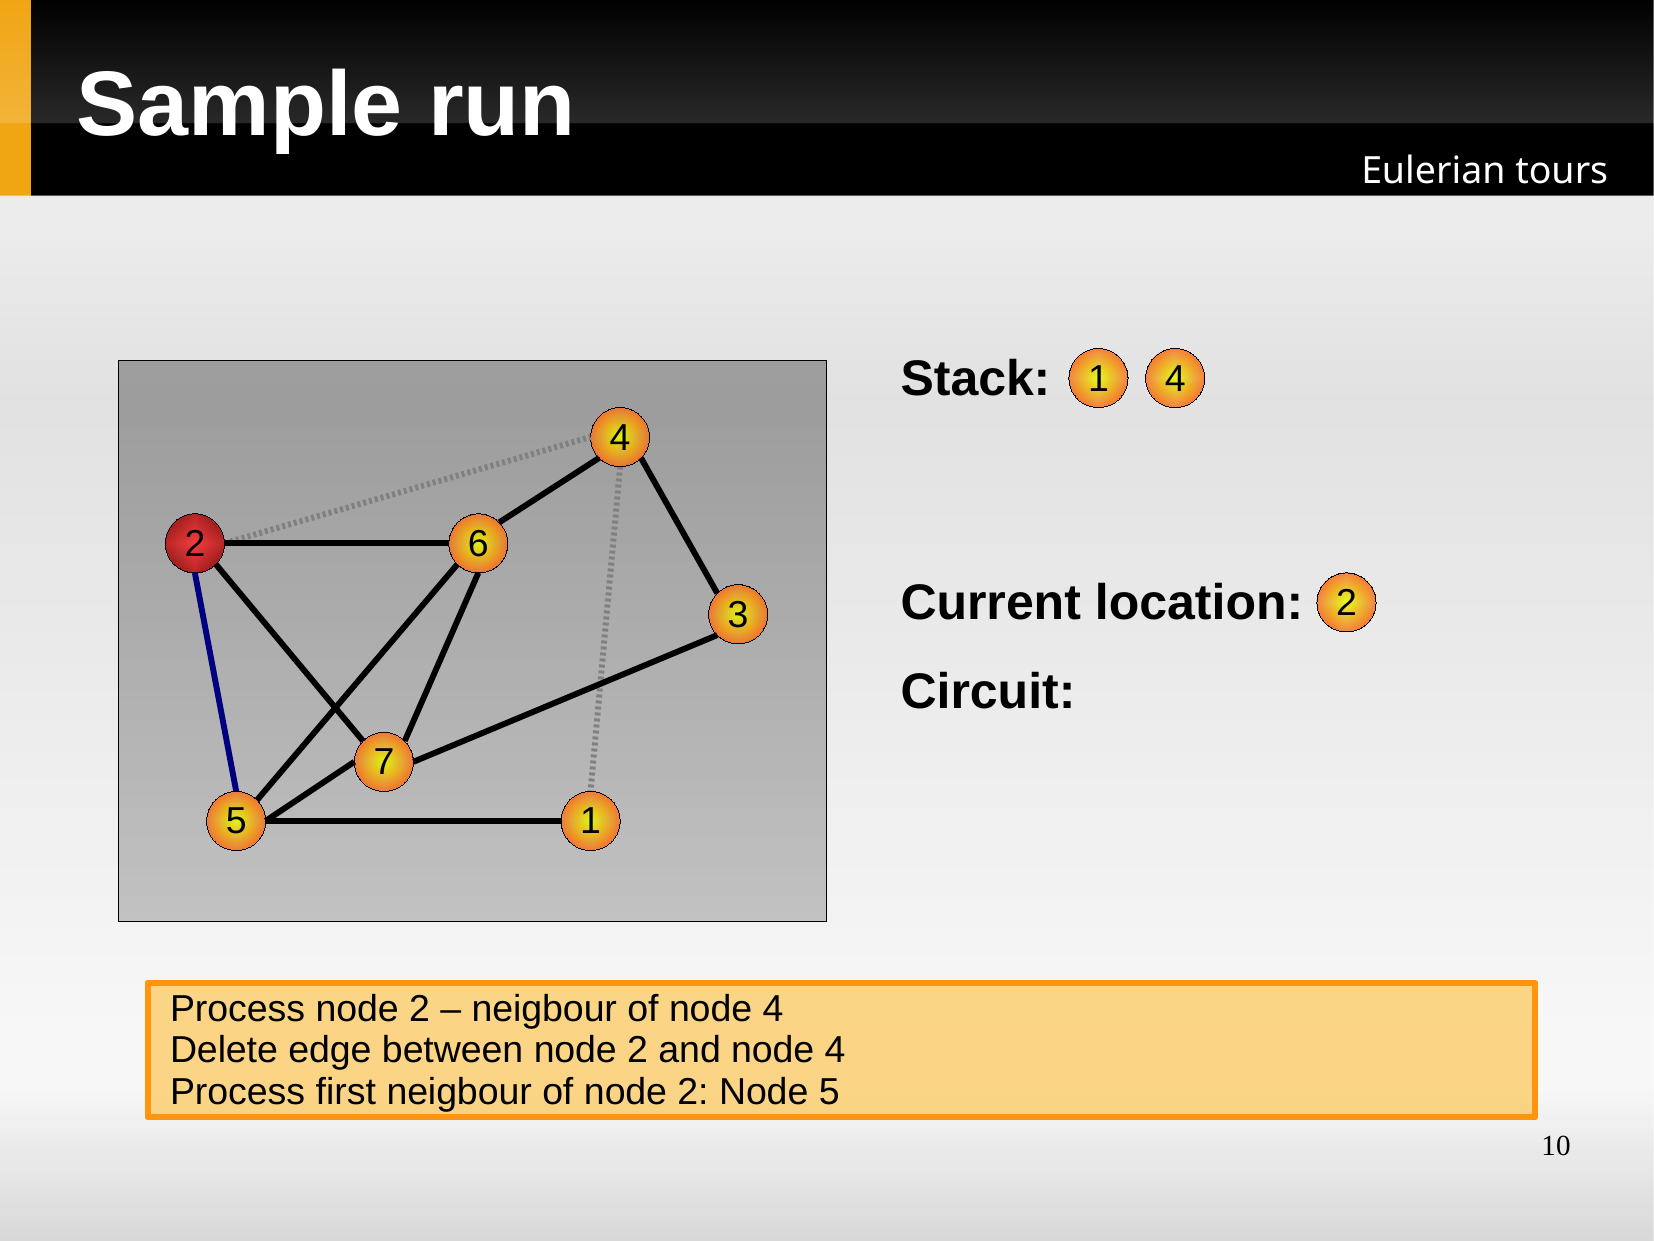

# Sample run
Stack:
1
4
4
2
6
Current location:
2
3
Circuit:
7
5
1
 Process node 2 – neigbour of node 4
 Delete edge between node 2 and node 4
 Process first neigbour of node 2: Node 5
10